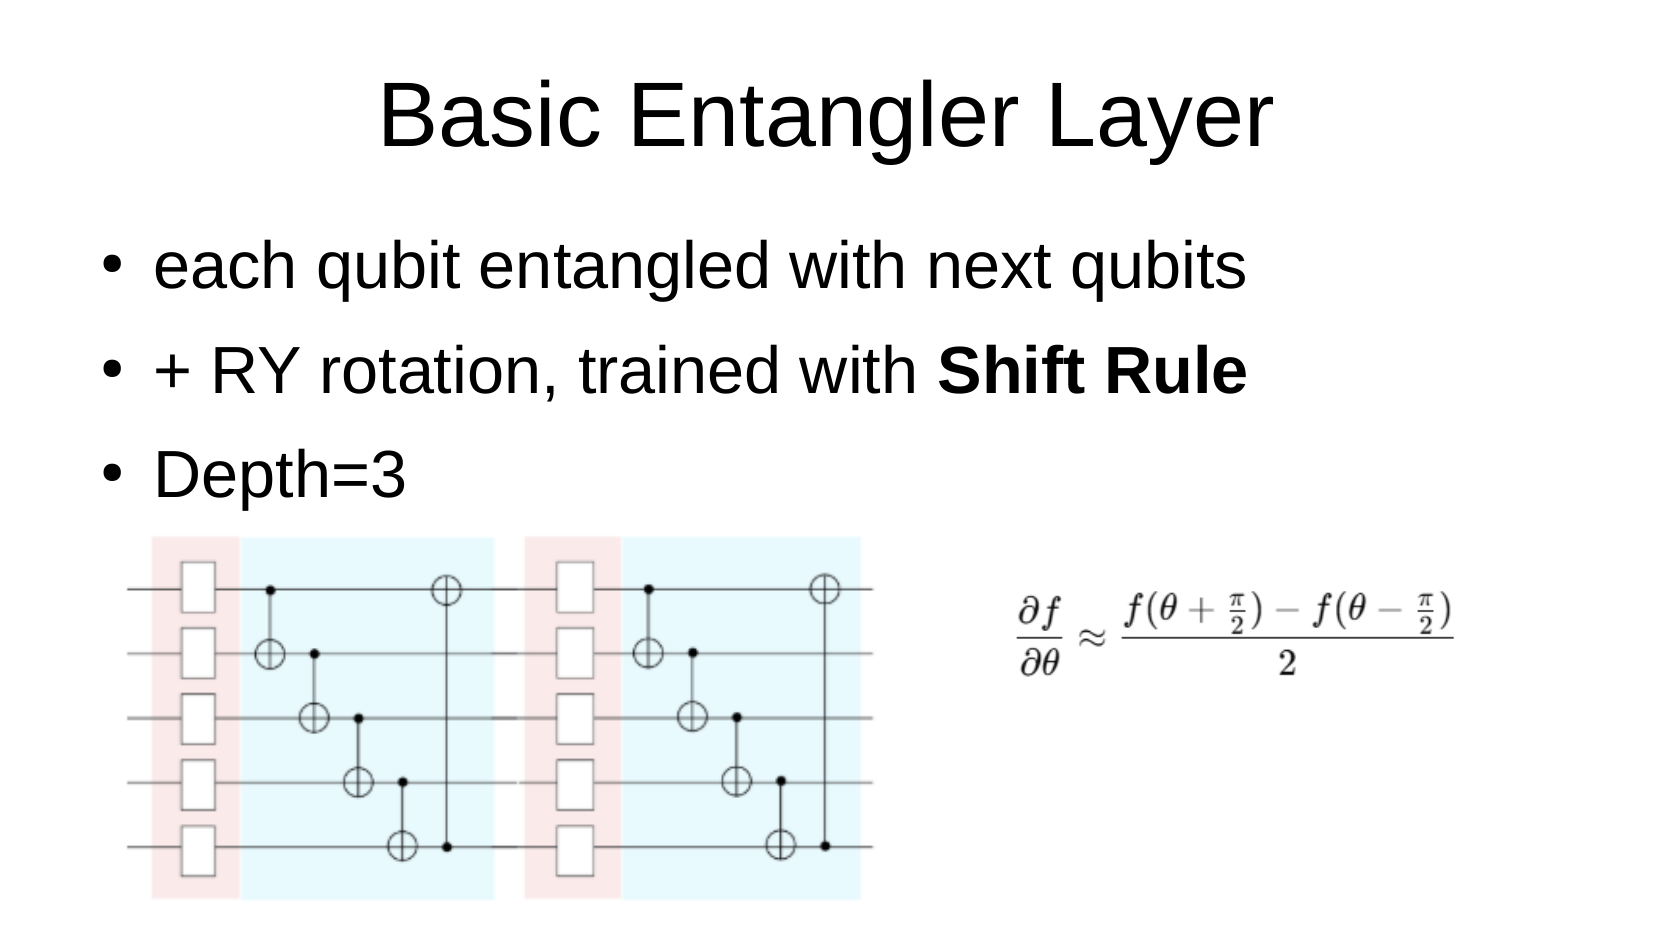

# Basic Entangler Layer
each qubit entangled with next qubits
+ RY rotation, trained with Shift Rule
Depth=3